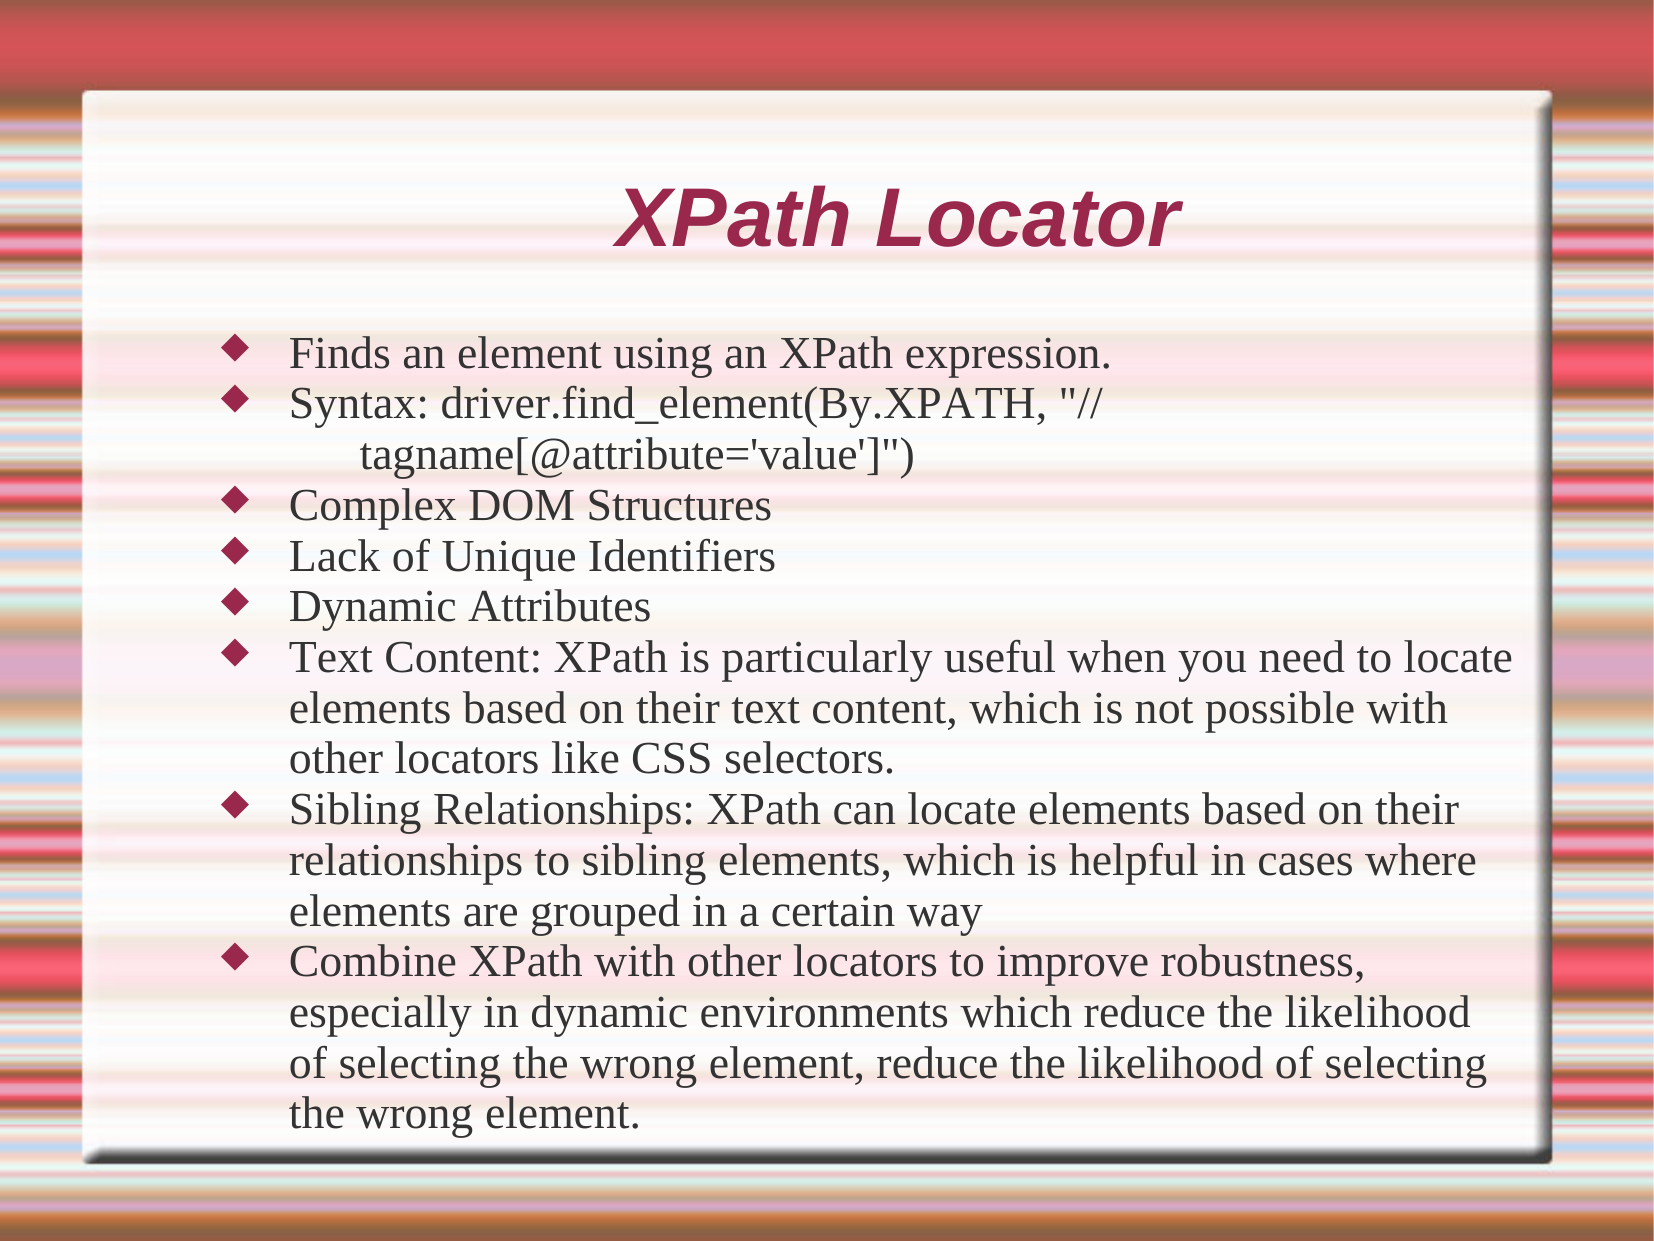

# XPath Locator
Finds an element using an XPath expression.
Syntax: driver.find_element(By.XPATH, "//tagname[@attribute='value']")
Complex DOM Structures
Lack of Unique Identifiers
Dynamic Attributes
Text Content: XPath is particularly useful when you need to locate
elements based on their text content, which is not possible with
other locators like CSS selectors.
Sibling Relationships: XPath can locate elements based on their
relationships to sibling elements, which is helpful in cases where
elements are grouped in a certain way
Combine XPath with other locators to improve robustness,
especially in dynamic environments which reduce the likelihood
of selecting the wrong element, reduce the likelihood of selecting
the wrong element.